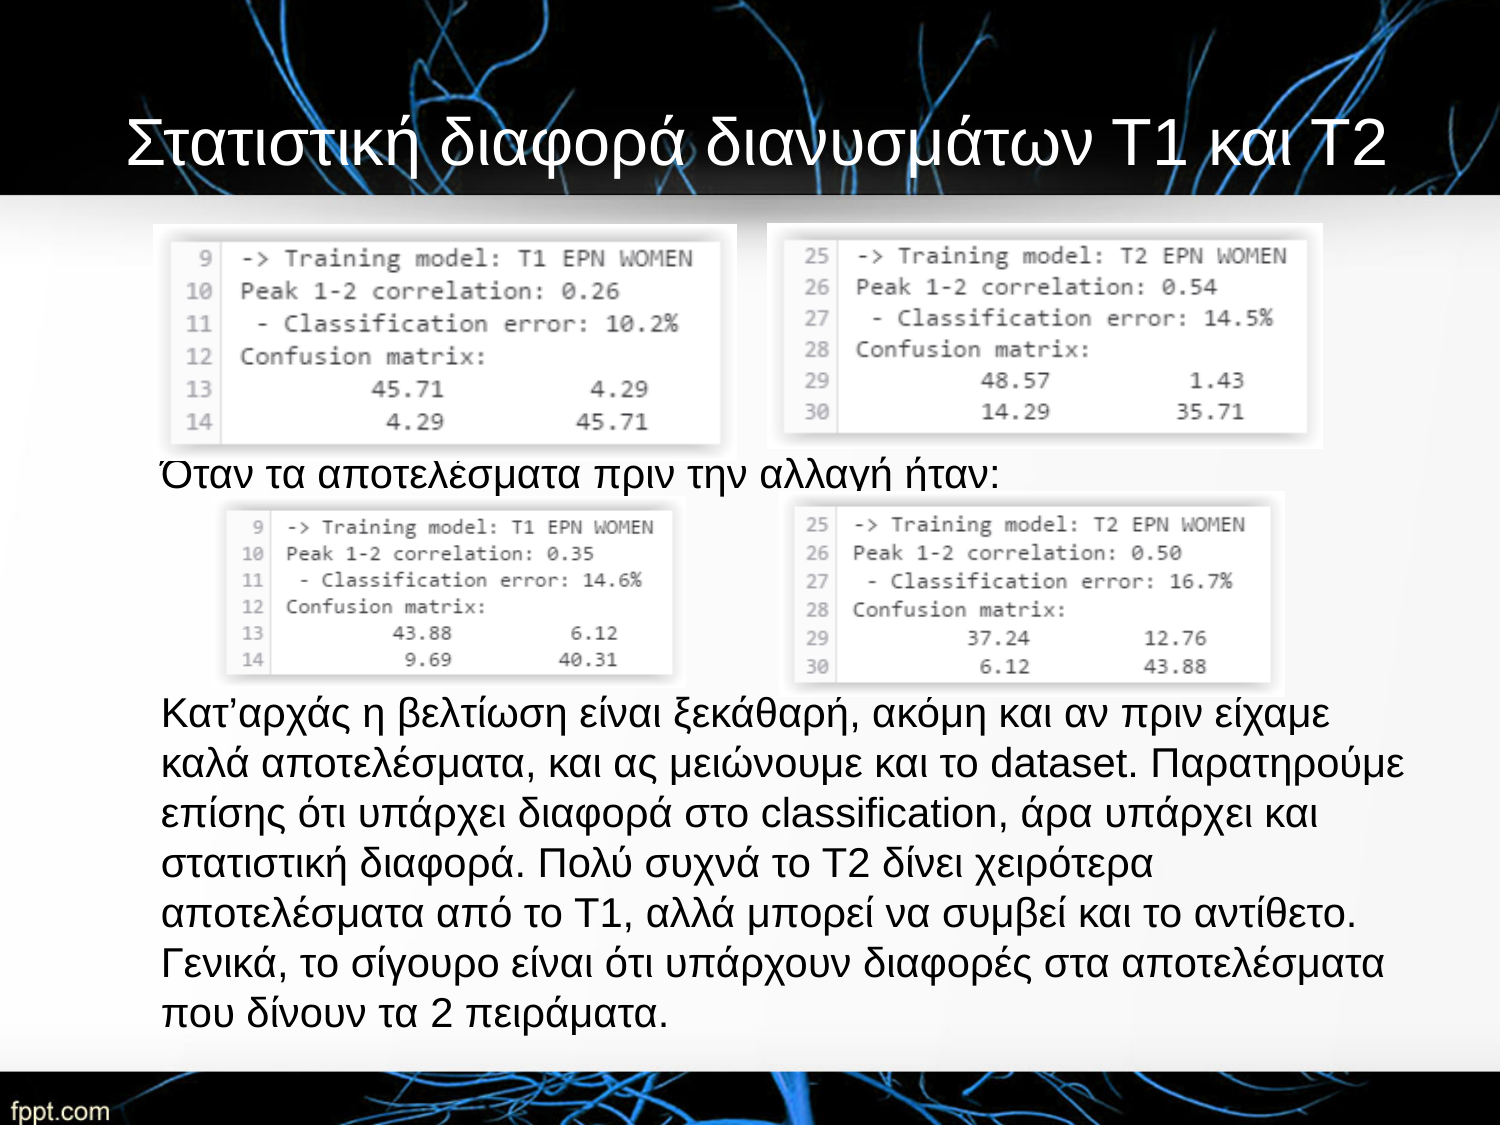

# Στατιστική διαφορά διανυσμάτων Τ1 και Τ2
Όταν τα αποτελέσματα πριν την αλλαγή ήταν:
Κατ’αρχάς η βελτίωση είναι ξεκάθαρή, ακόμη και αν πριν είχαμε καλά αποτελέσματα, και ας μειώνουμε και το dataset. Παρατηρούμε επίσης ότι υπάρχει διαφορά στο classification, άρα υπάρχει και στατιστική διαφορά. Πολύ συχνά το Τ2 δίνει χειρότερα αποτελέσματα από το Τ1, αλλά μπορεί να συμβεί και το αντίθετο. Γενικά, το σίγουρο είναι ότι υπάρχουν διαφορές στα αποτελέσματα που δίνουν τα 2 πειράματα.